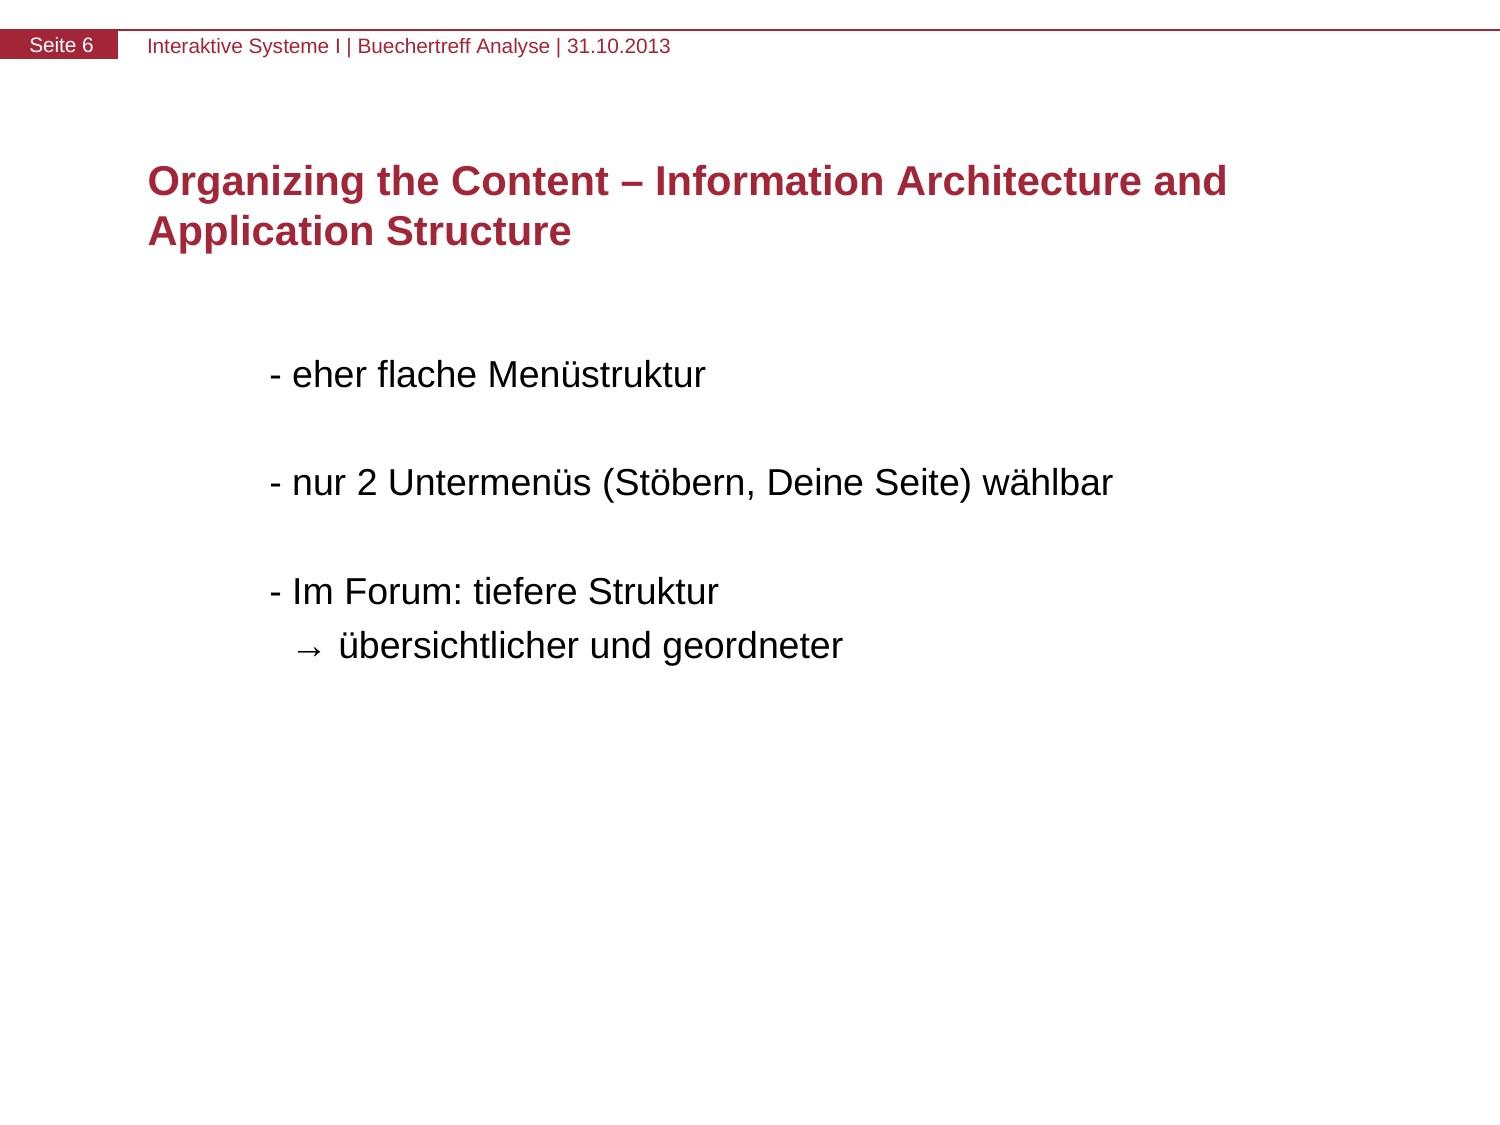

# Organizing the Content – Information Architecture and Application Structure
- eher flache Menüstruktur
- nur 2 Untermenüs (Stöbern, Deine Seite) wählbar
- Im Forum: tiefere Struktur
 → übersichtlicher und geordneter